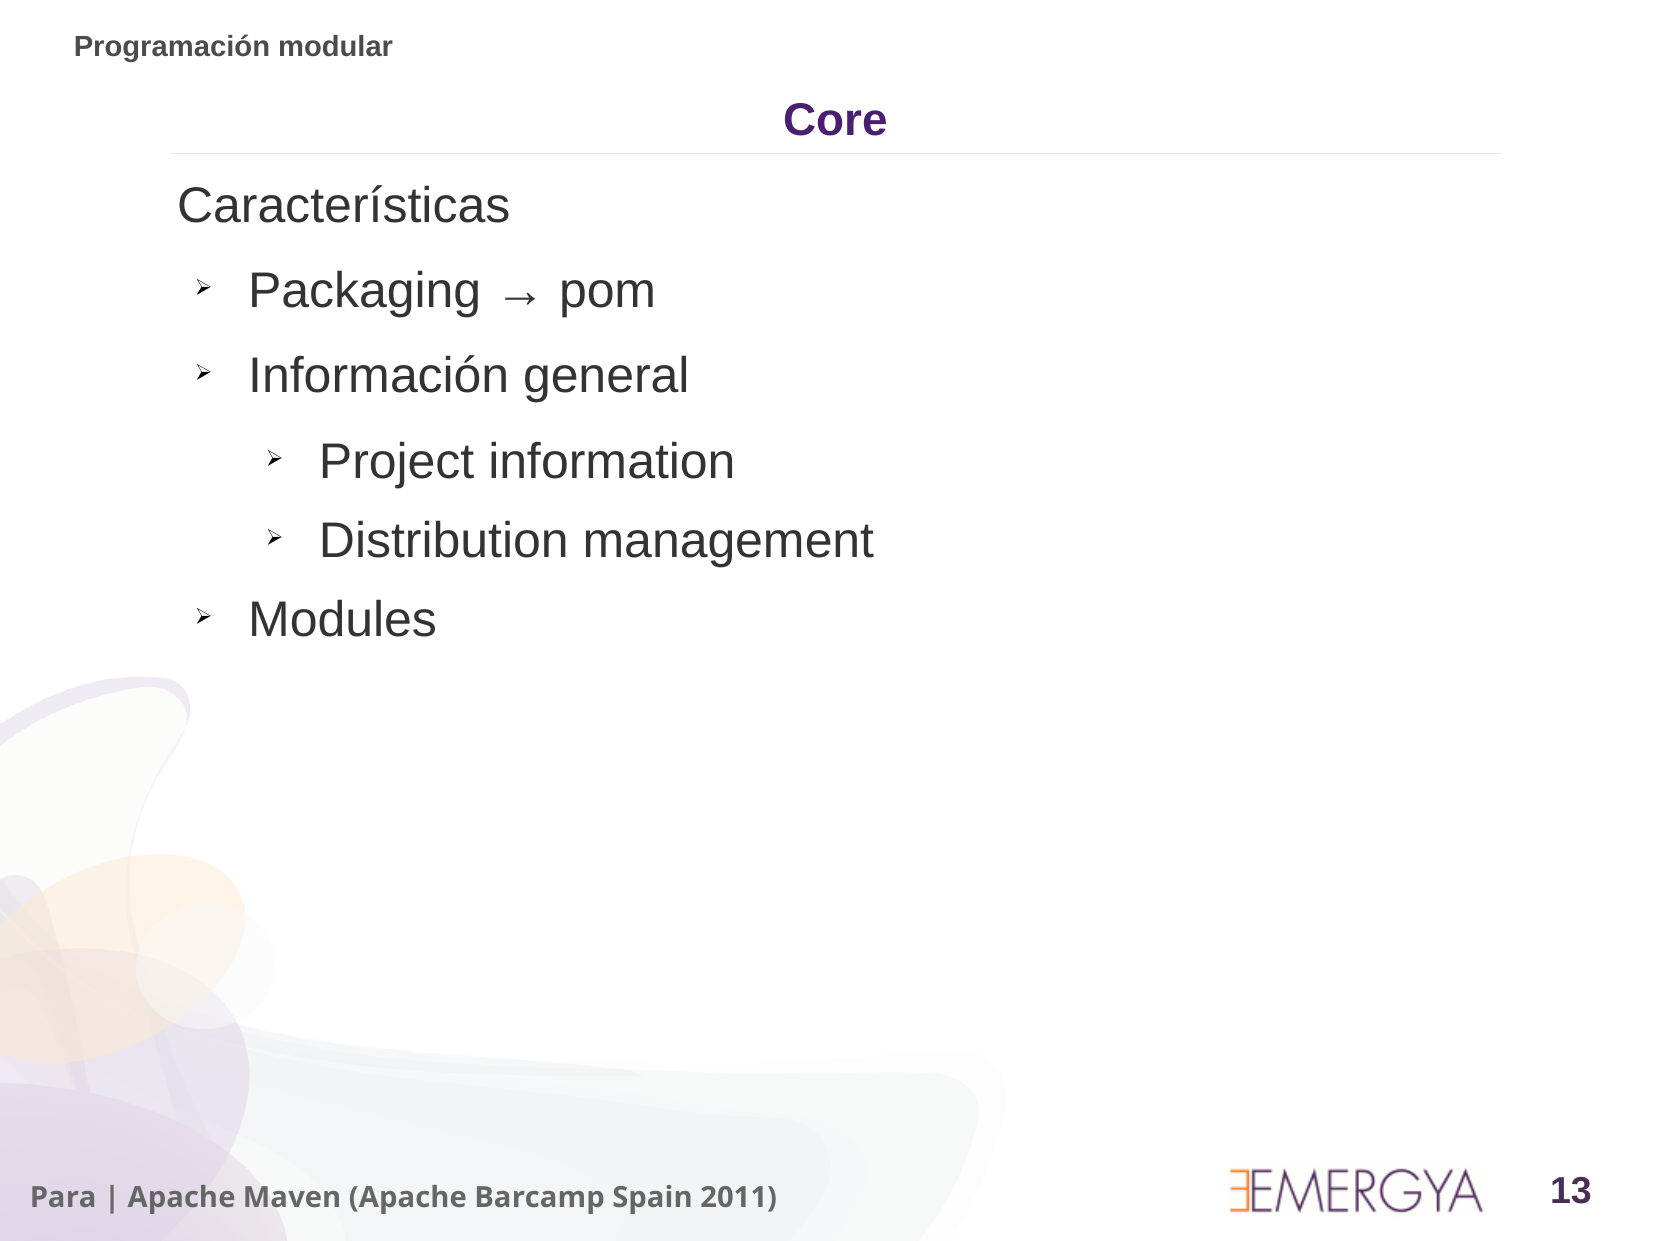

Programación modular
Core
#
Características
Packaging → pom
Información general
Project information
Distribution management
Modules